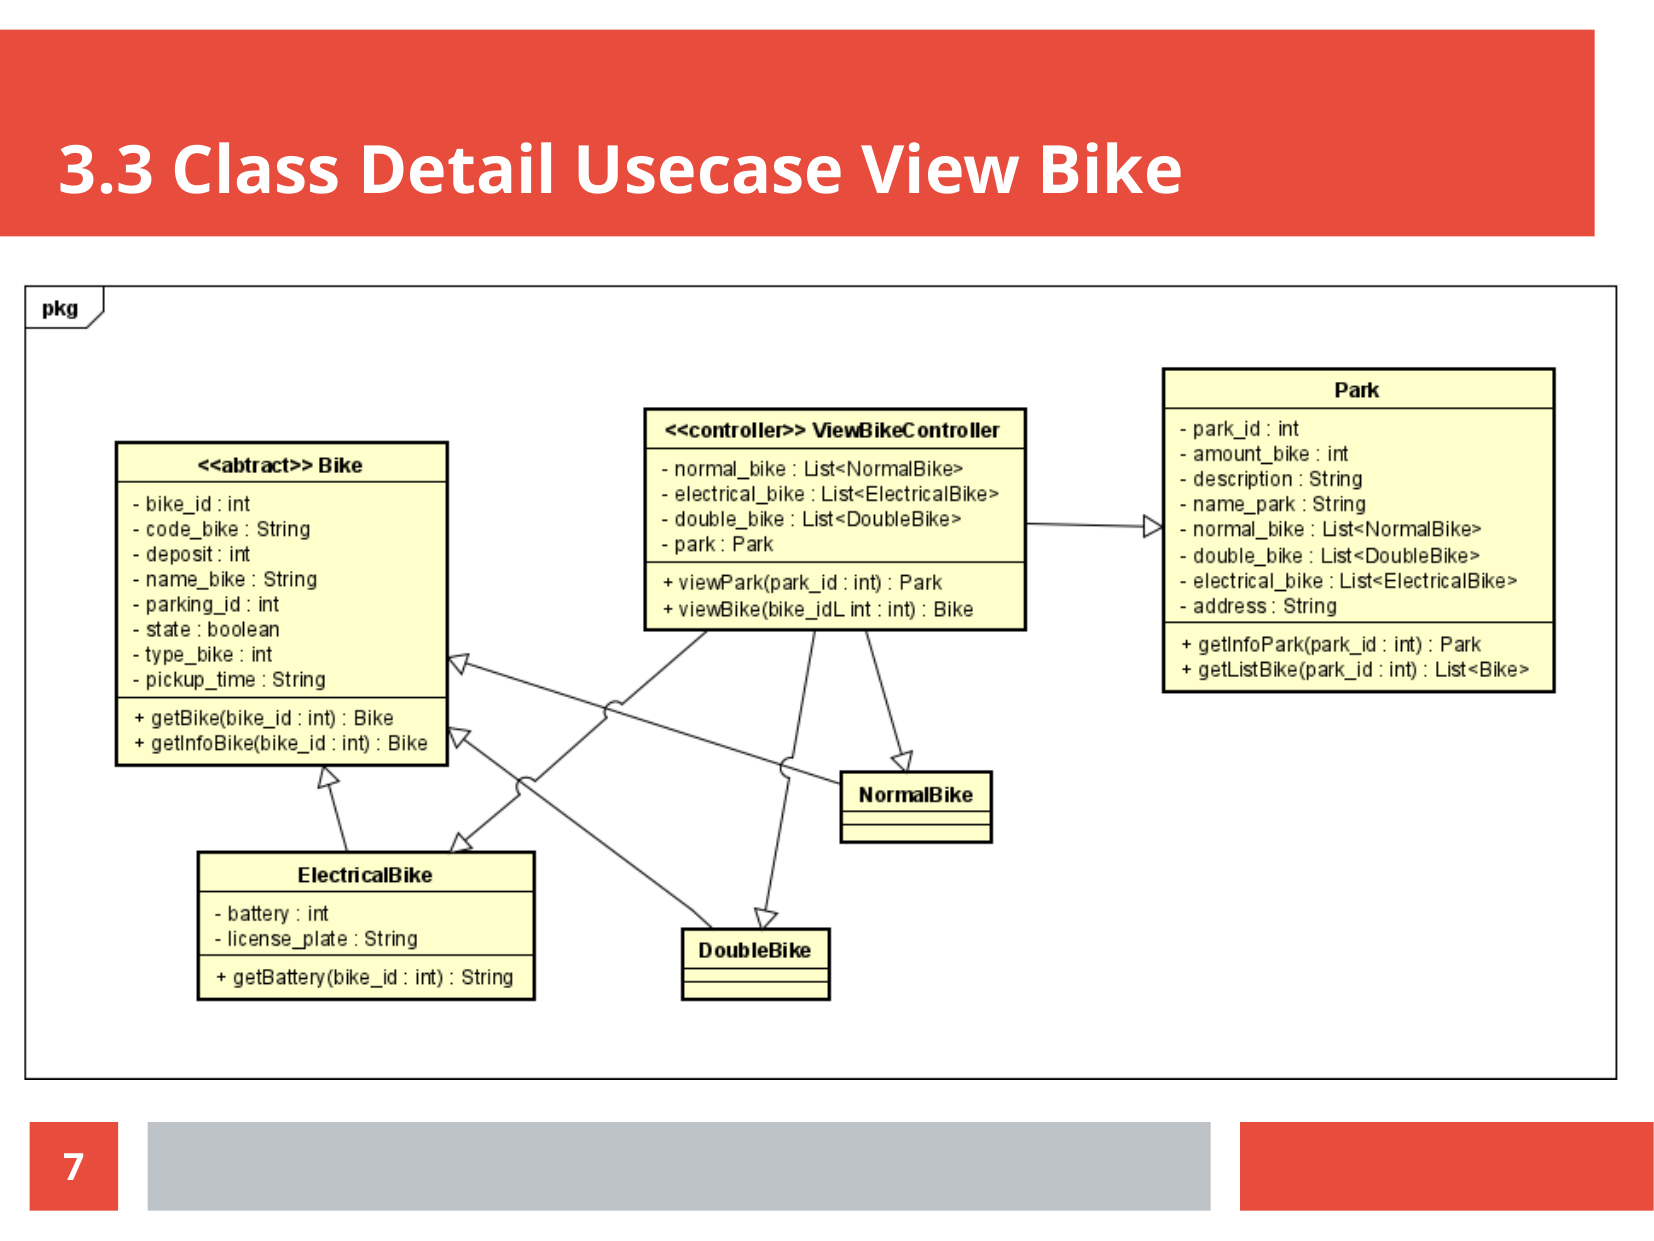

# 3.3 Class Detail Usecase View Bike